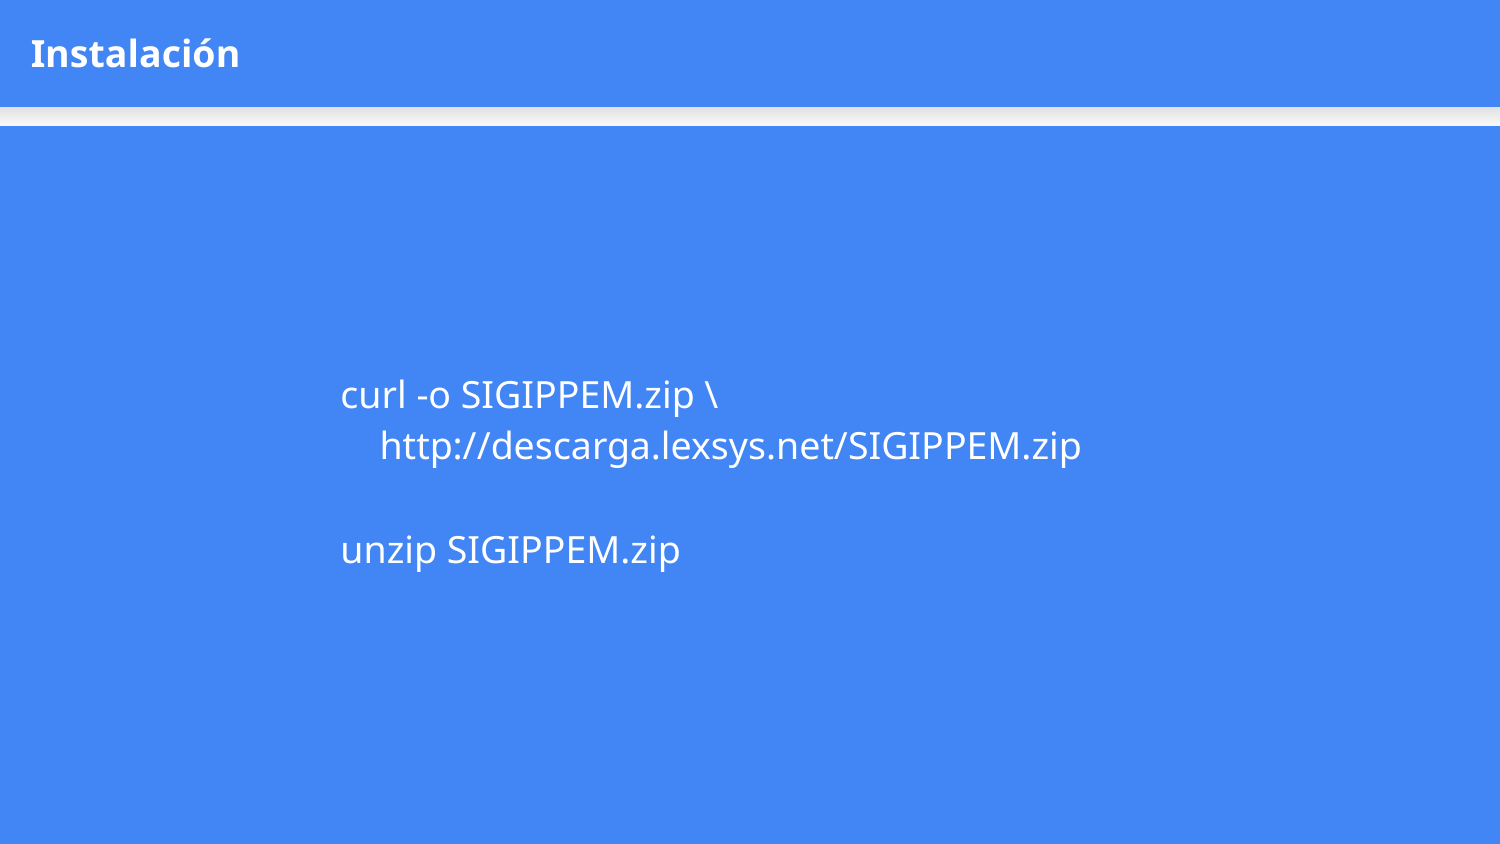

Instalación
curl -o SIGIPPEM.zip \
 http://descarga.lexsys.net/SIGIPPEM.zip
unzip SIGIPPEM.zip